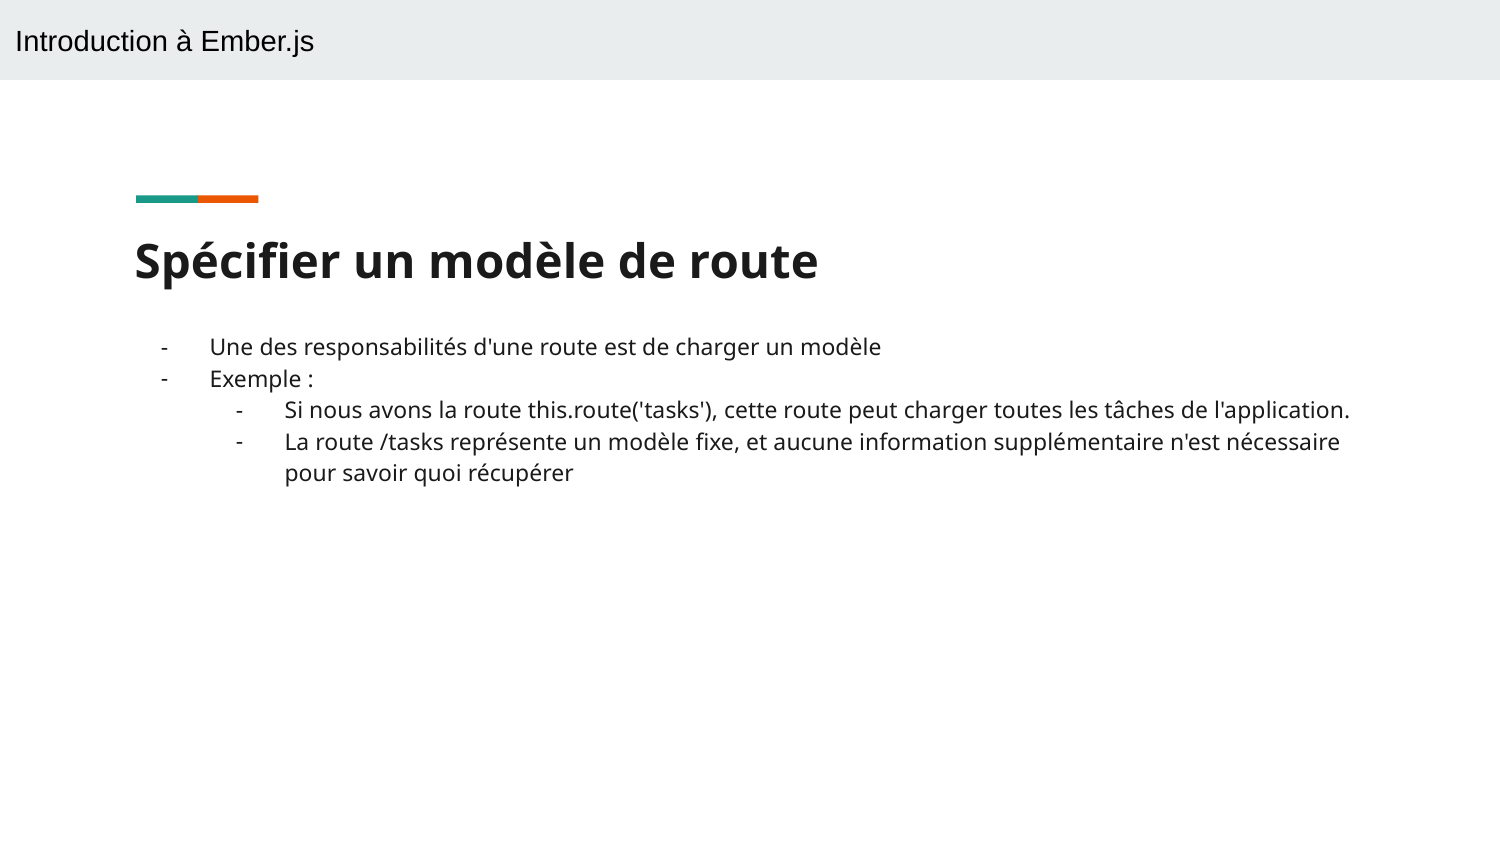

# Spécifier un modèle de route
Une des responsabilités d'une route est de charger un modèle
Exemple :
Si nous avons la route this.route('tasks'), cette route peut charger toutes les tâches de l'application.
La route /tasks représente un modèle fixe, et aucune information supplémentaire n'est nécessaire pour savoir quoi récupérer